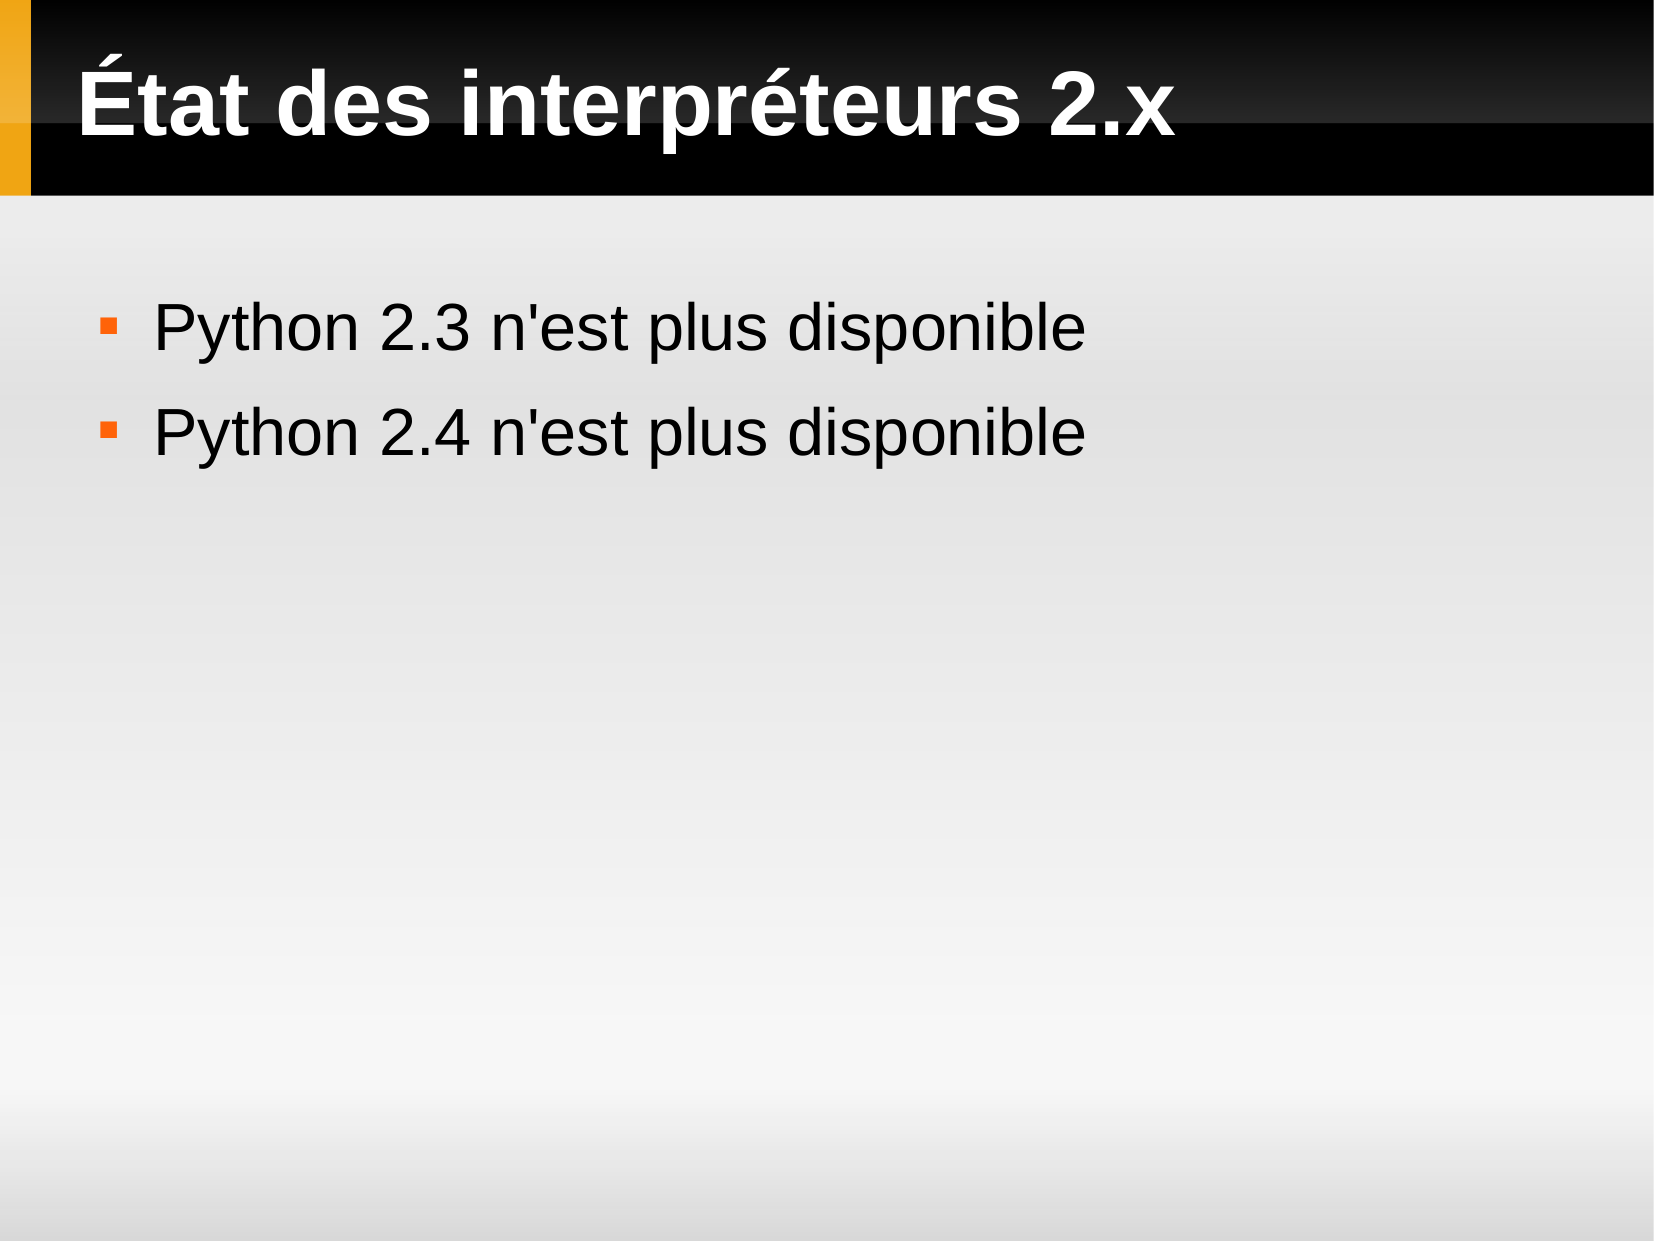

# État des interpréteurs 2.x
Python 2.3 n'est plus disponible
Python 2.4 n'est plus disponible